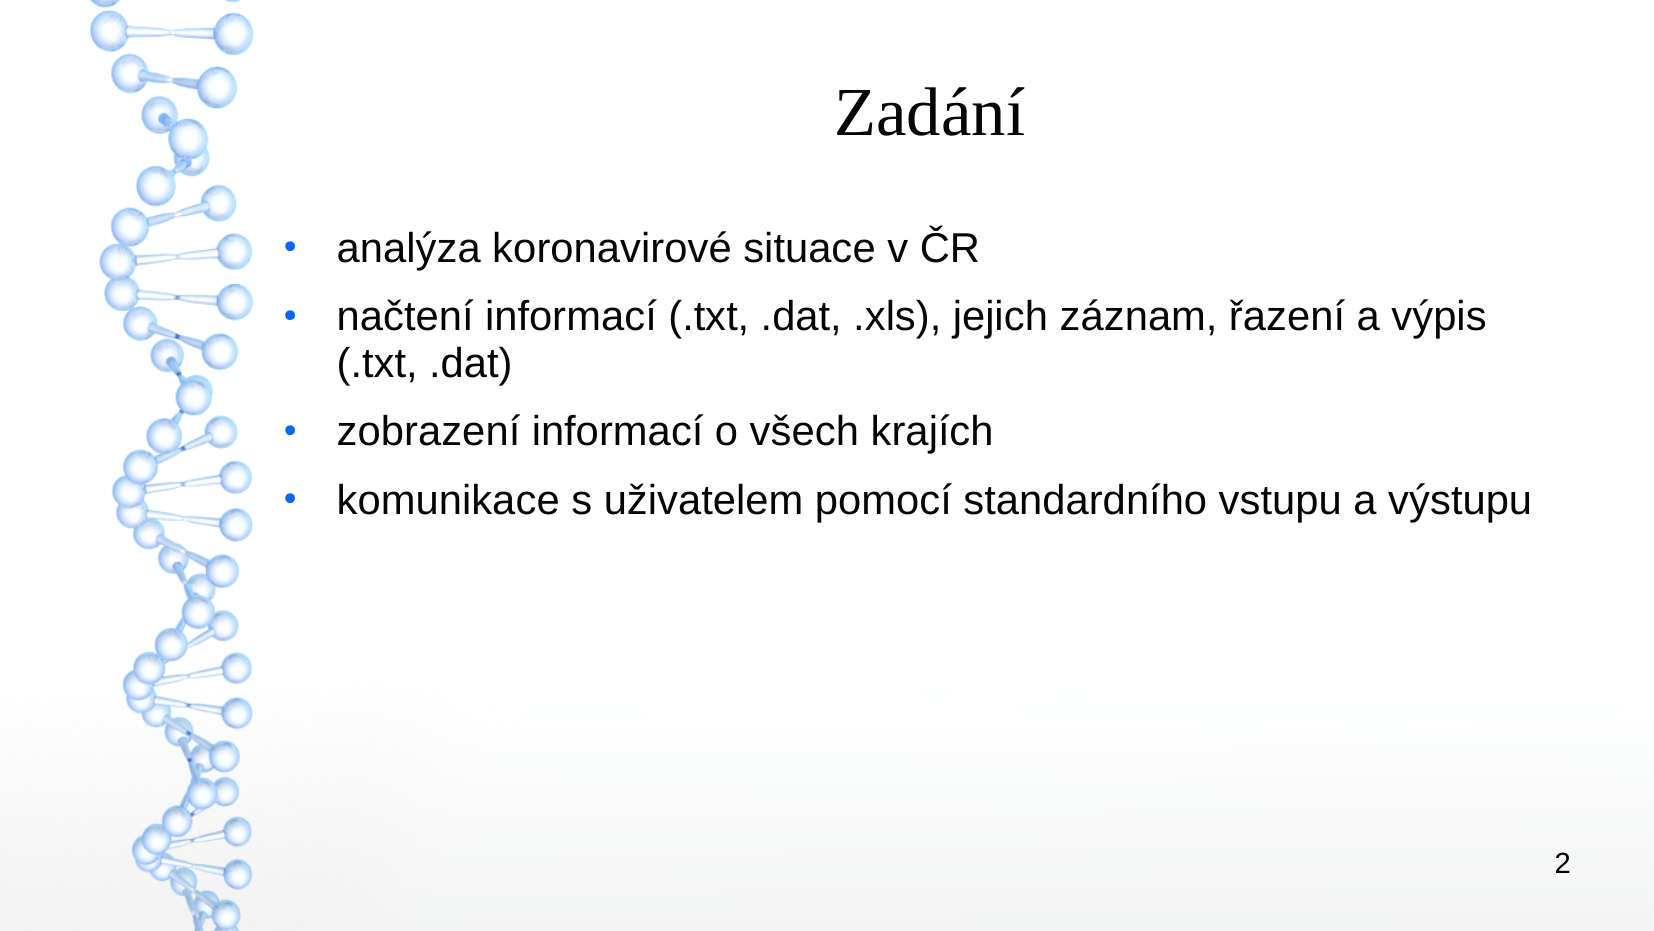

# Zadání
analýza koronavirové situace v ČR
načtení informací (.txt, .dat, .xls), jejich záznam, řazení a výpis (.txt, .dat)
zobrazení informací o všech krajích
komunikace s uživatelem pomocí standardního vstupu a výstupu
2